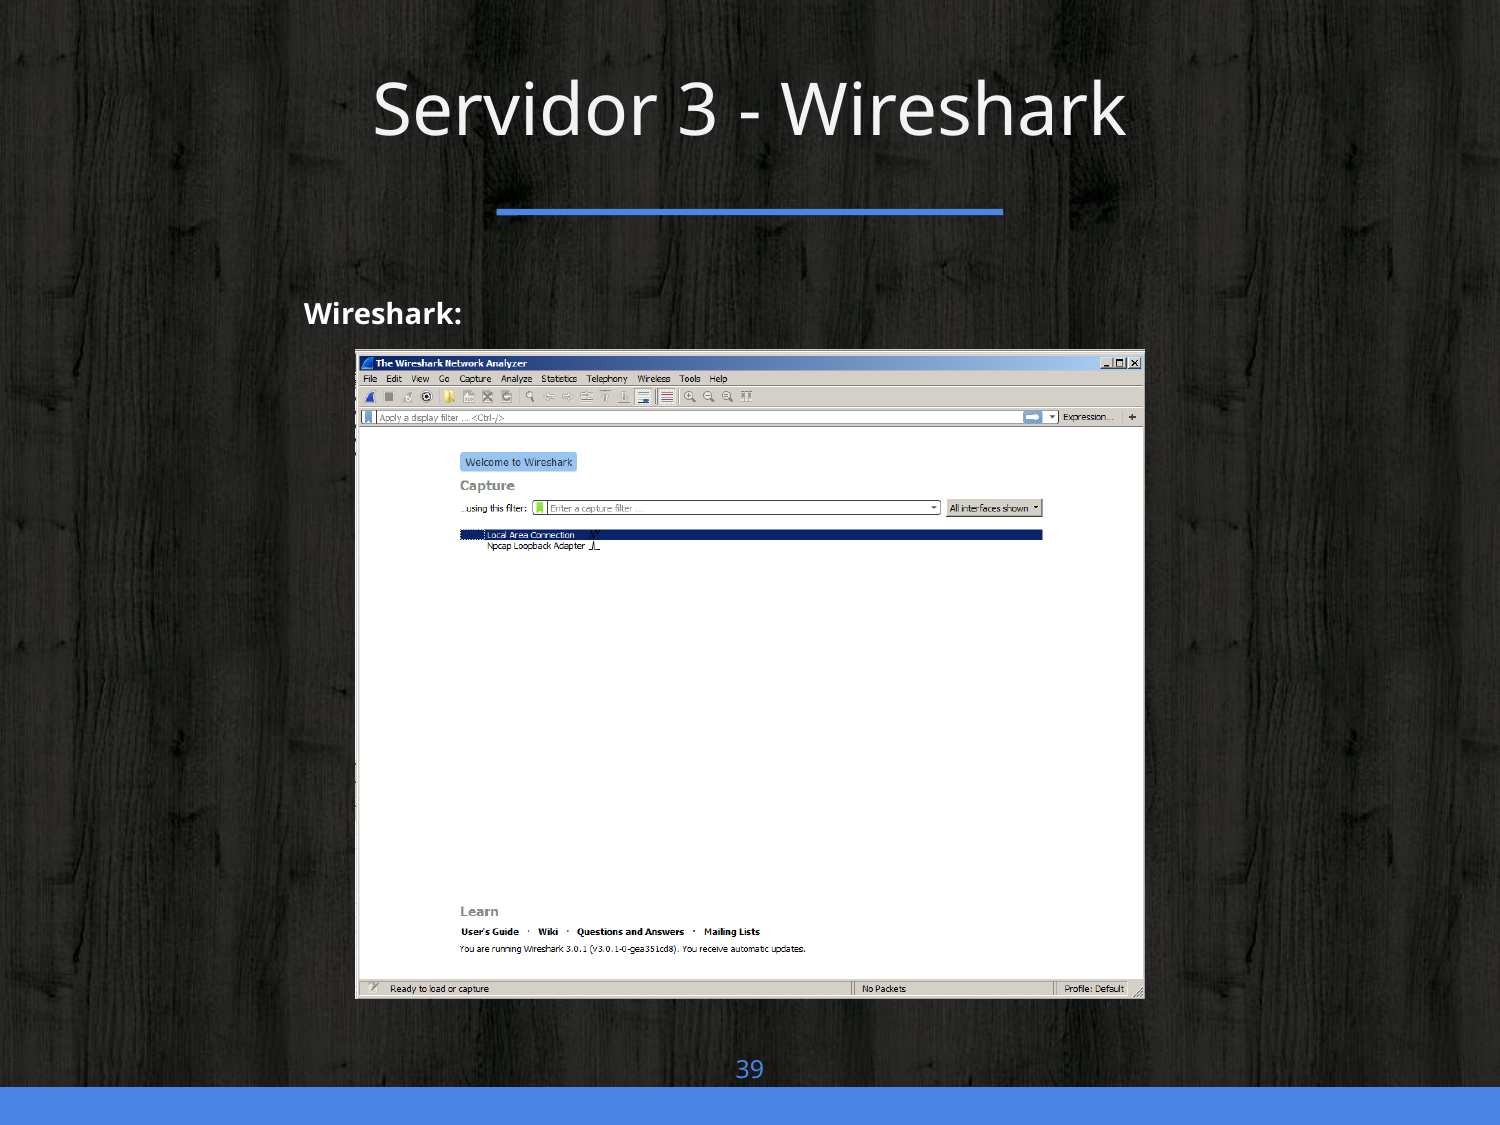

# Servidor 3 - Wireshark
Wireshark:
39